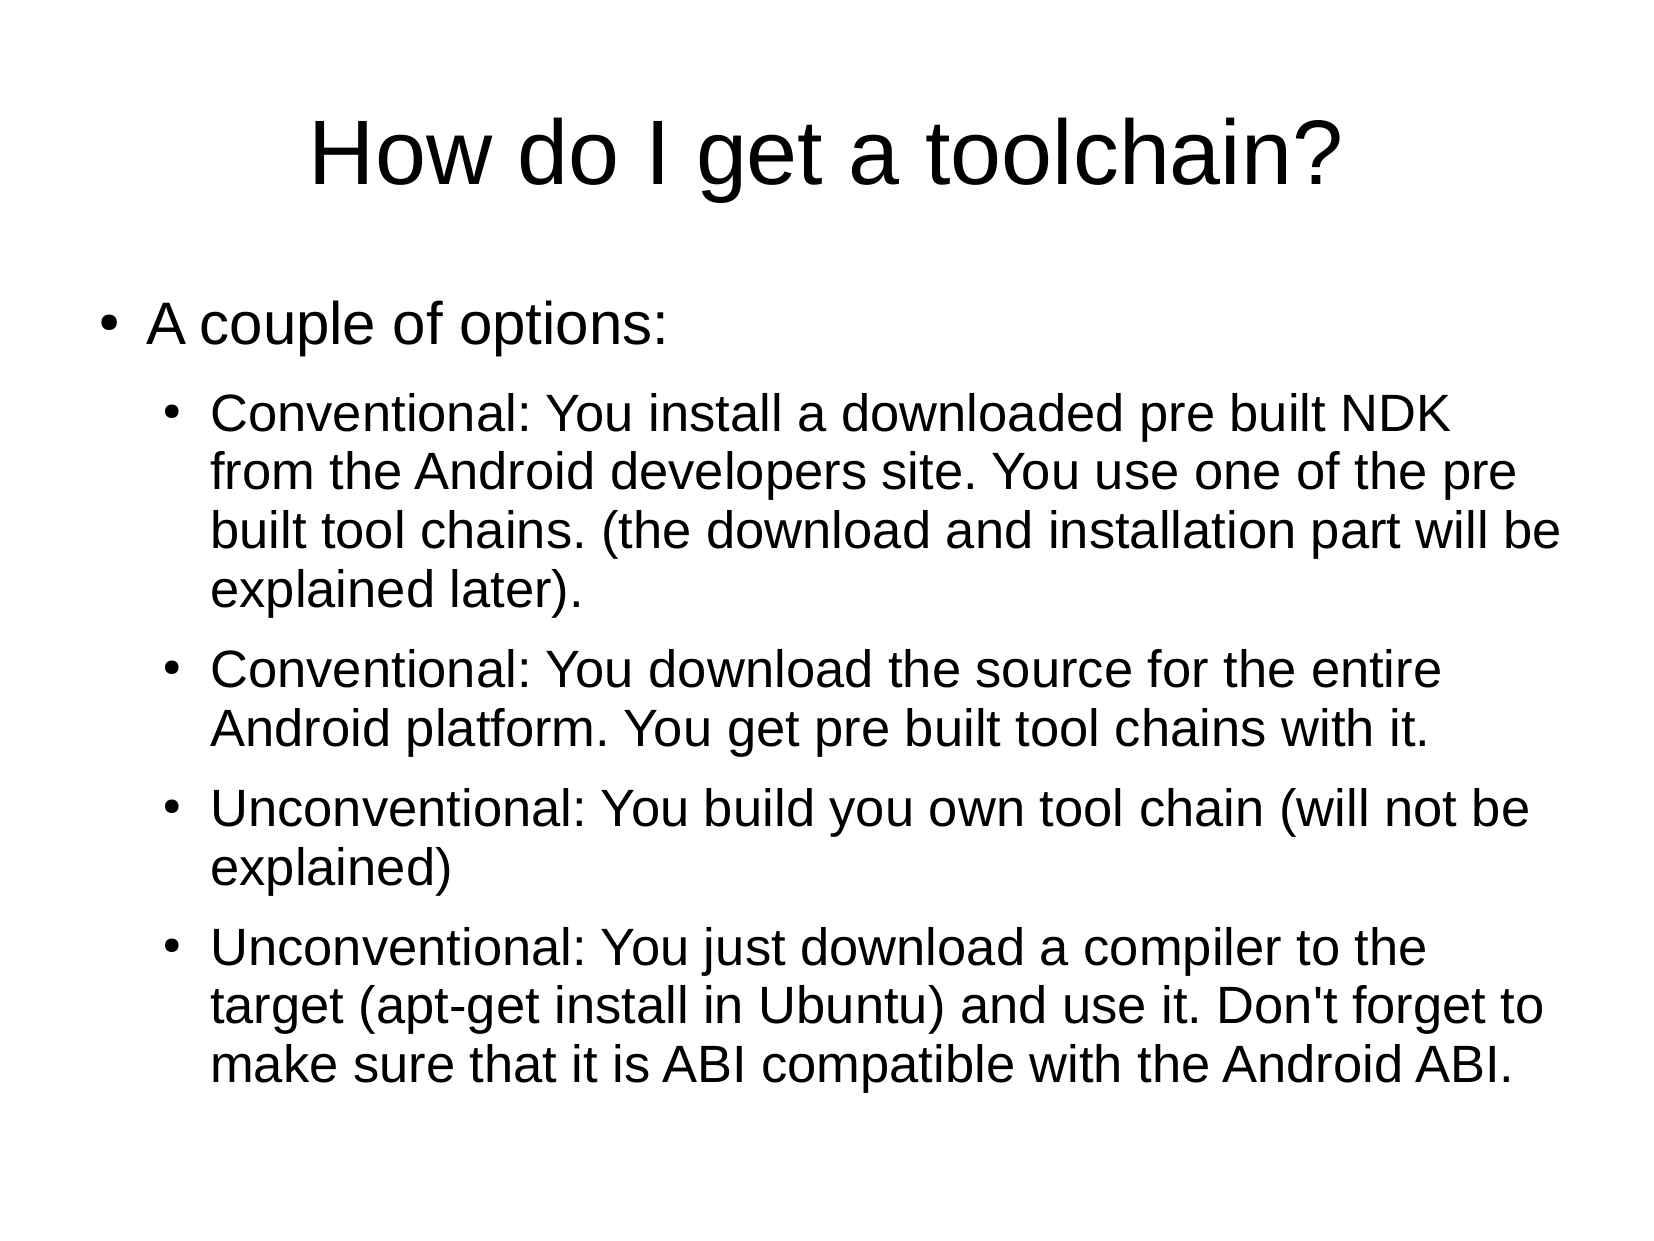

# How do I get a toolchain?
A couple of options:
Conventional: You install a downloaded pre built NDK from the Android developers site. You use one of the pre built tool chains. (the download and installation part will be explained later).
Conventional: You download the source for the entire Android platform. You get pre built tool chains with it.
Unconventional: You build you own tool chain (will not be explained)
Unconventional: You just download a compiler to the target (apt-get install in Ubuntu) and use it. Don't forget to make sure that it is ABI compatible with the Android ABI.